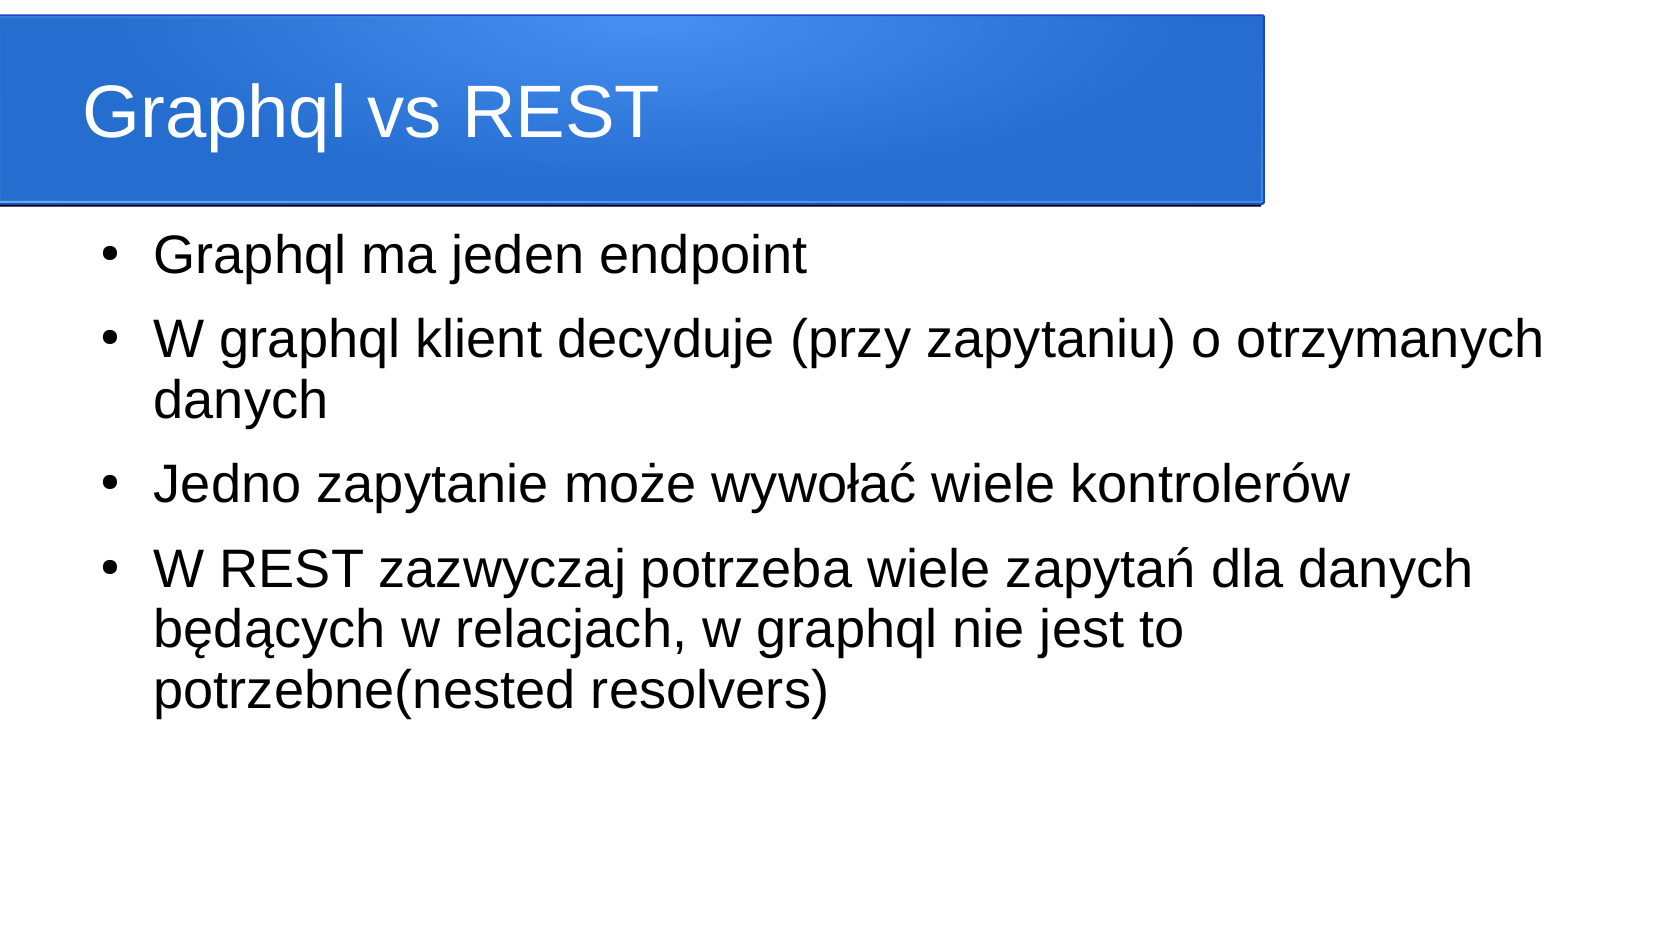

# Graphql vs REST
Graphql ma jeden endpoint
W graphql klient decyduje (przy zapytaniu) o otrzymanych danych
Jedno zapytanie może wywołać wiele kontrolerów
W REST zazwyczaj potrzeba wiele zapytań dla danych będących w relacjach, w graphql nie jest to potrzebne(nested resolvers)